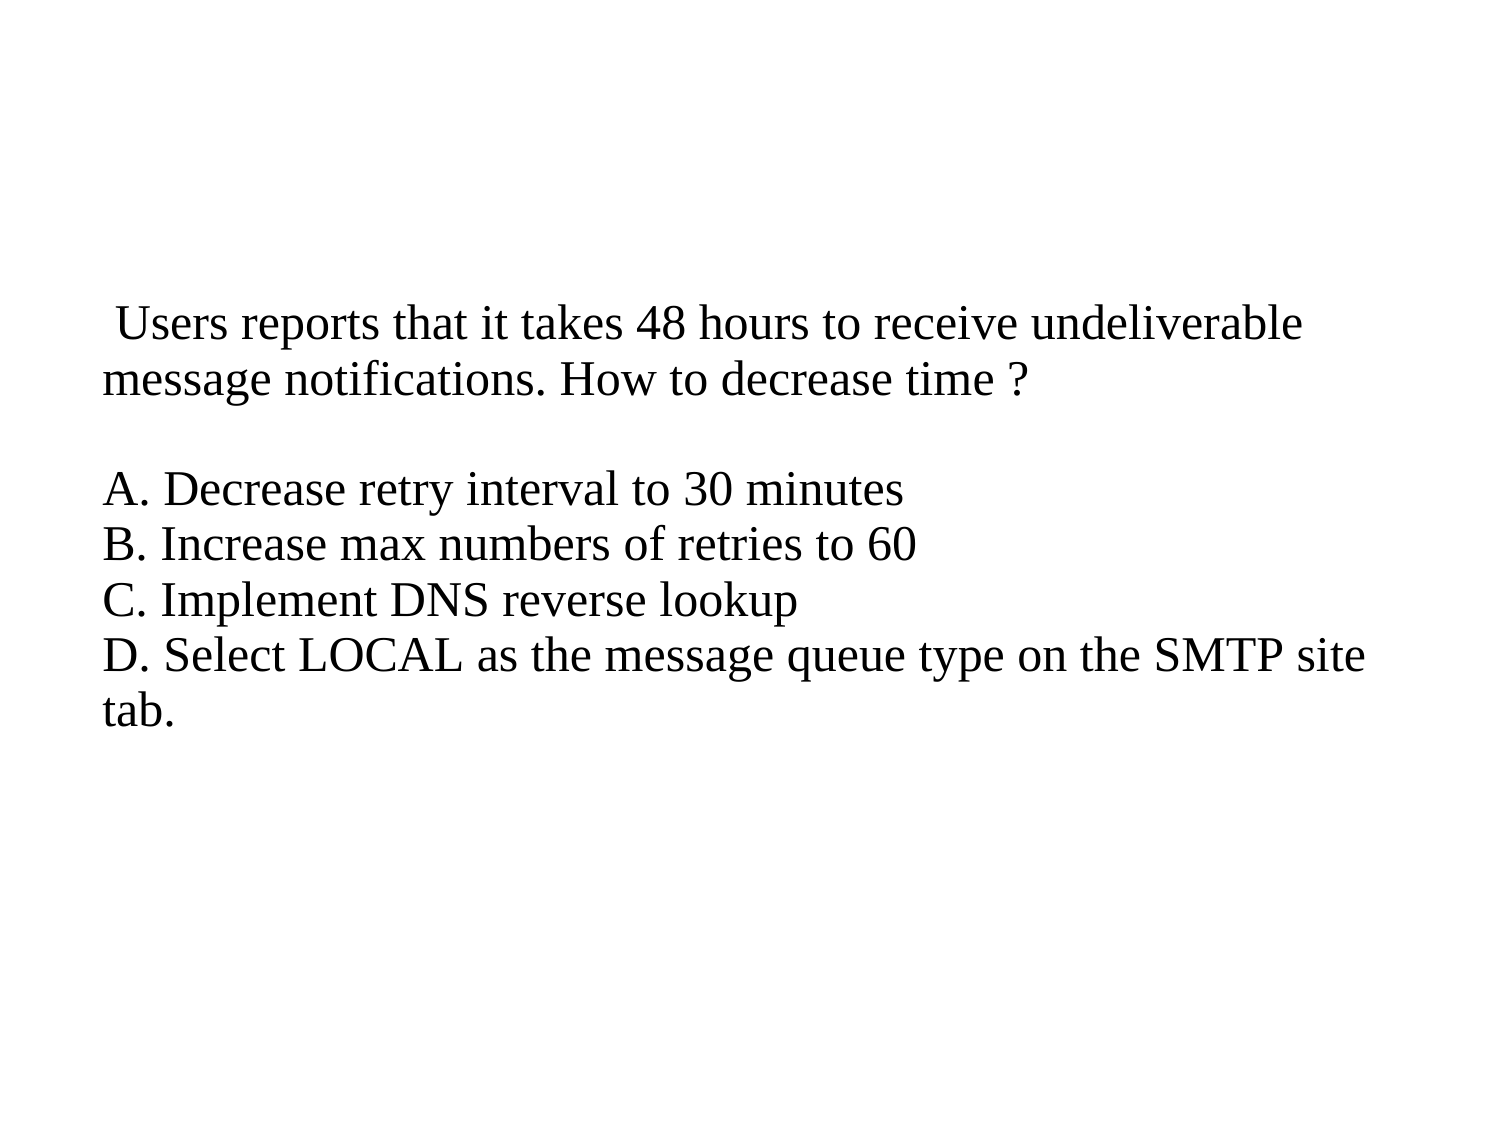

Users reports that it takes 48 hours to receive undeliverable message notifications. How to decrease time ?
A. Decrease retry interval to 30 minutes
B. Increase max numbers of retries to 60
C. Implement DNS reverse lookup
D. Select LOCAL as the message queue type on the SMTP site tab.